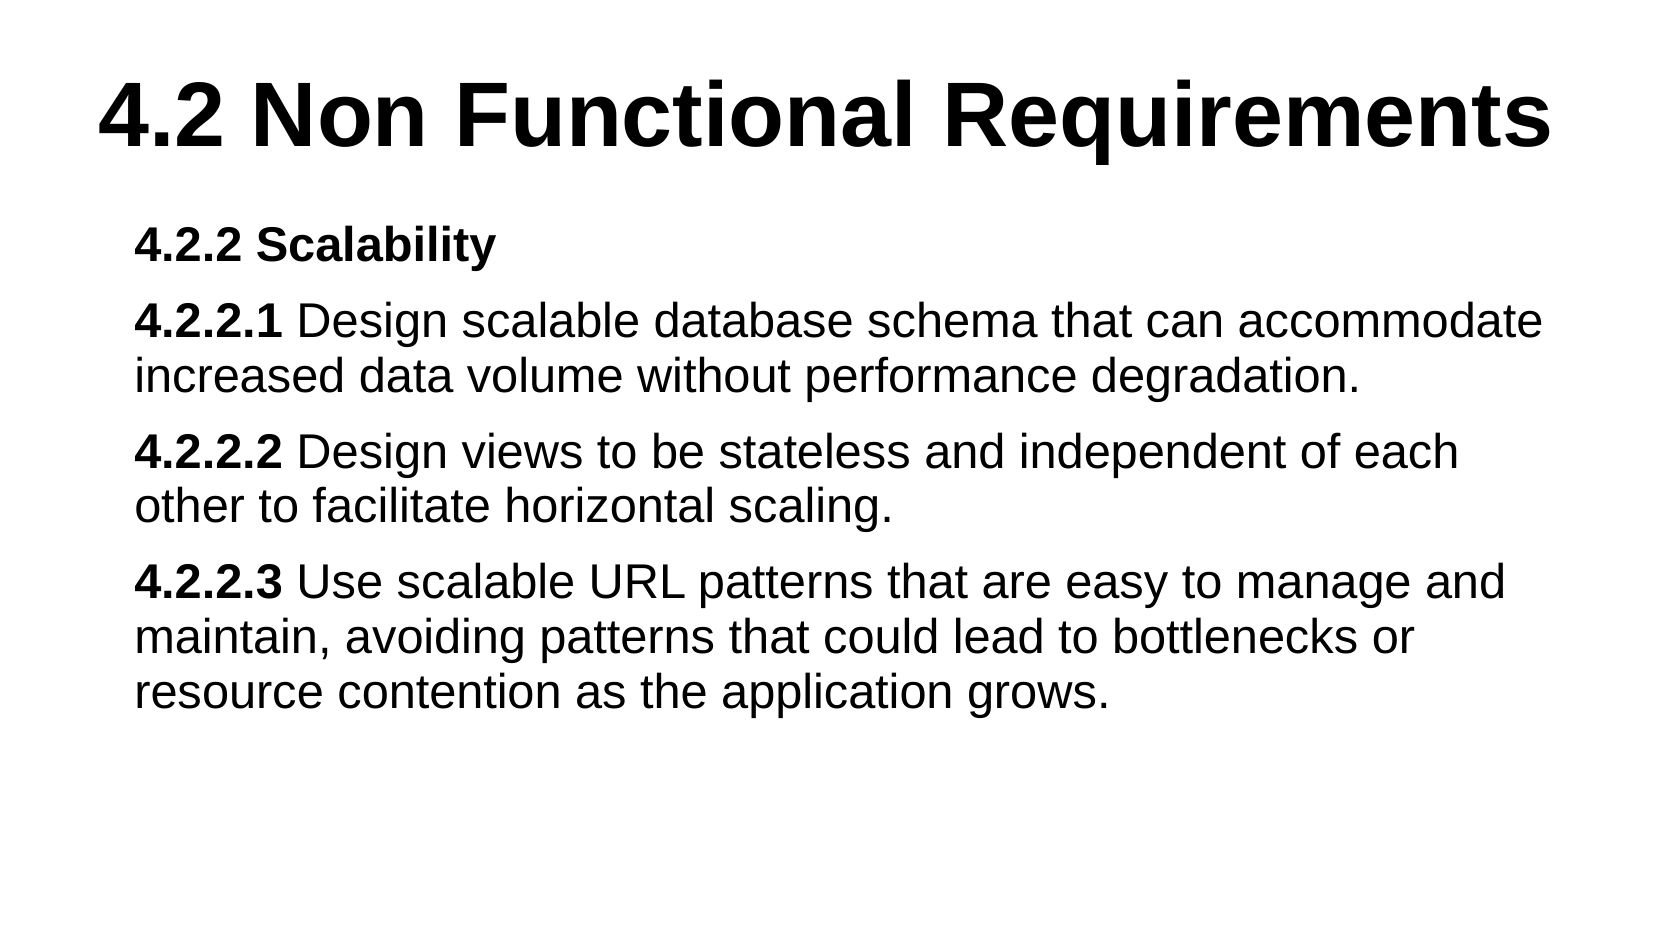

# 4.2 Non Functional Requirements
4.2.2 Scalability
4.2.2.1 Design scalable database schema that can accommodate increased data volume without performance degradation.
4.2.2.2 Design views to be stateless and independent of each other to facilitate horizontal scaling.
4.2.2.3 Use scalable URL patterns that are easy to manage and maintain, avoiding patterns that could lead to bottlenecks or resource contention as the application grows.